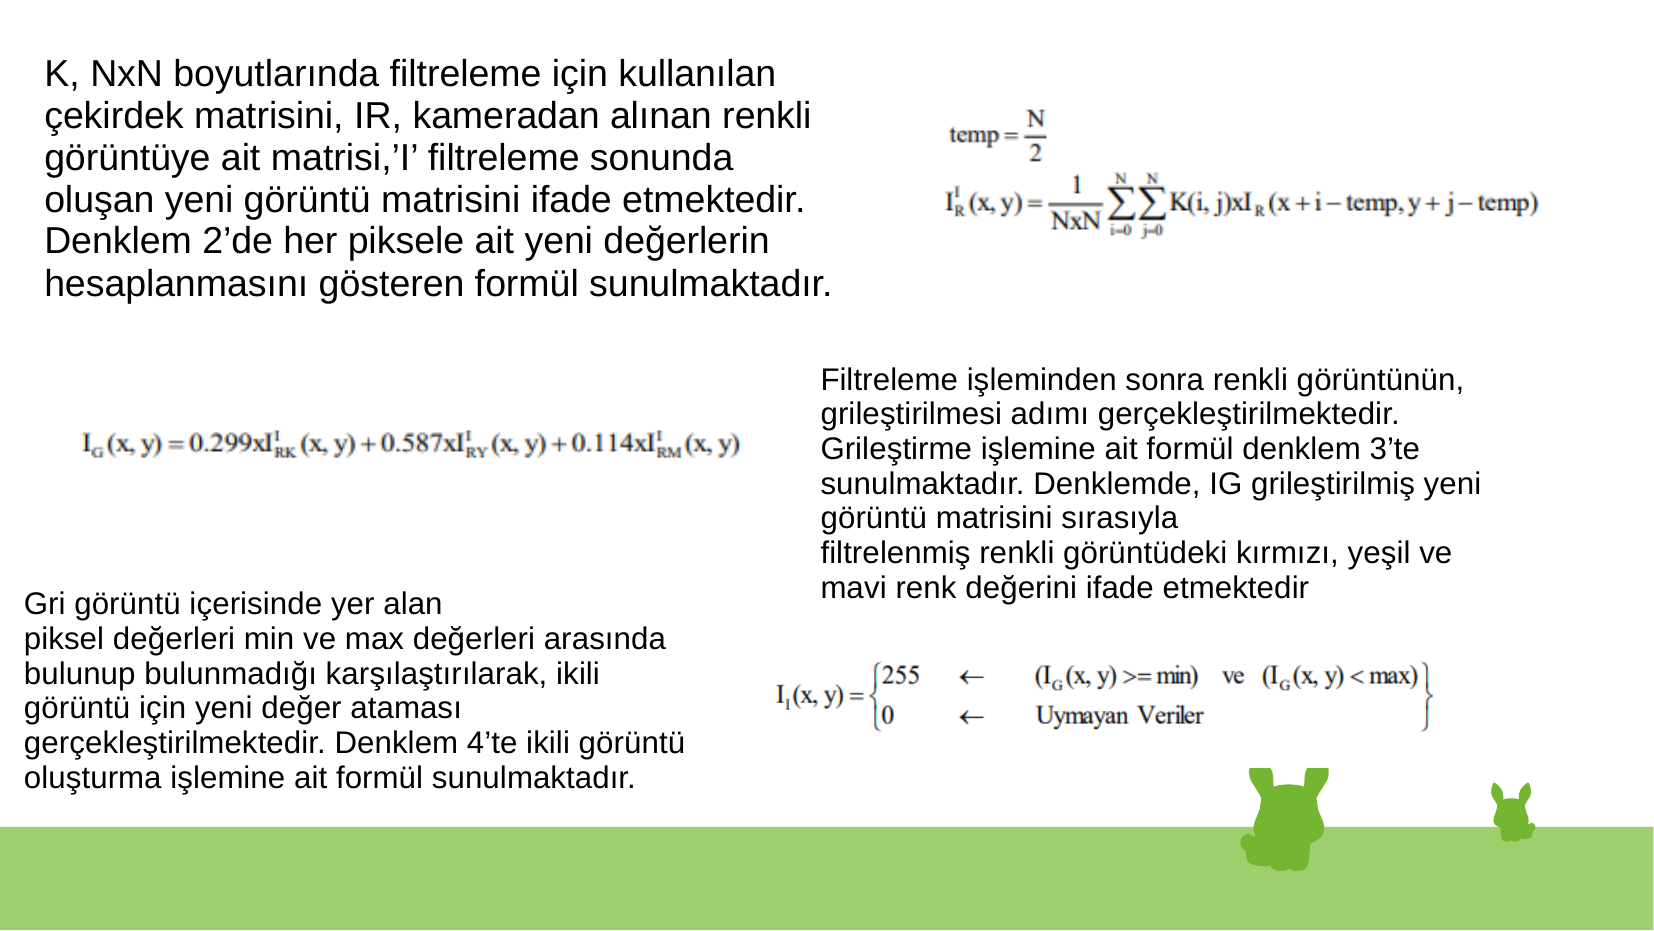

K, NxN boyutlarında filtreleme için kullanılan
çekirdek matrisini, IR, kameradan alınan renkli
görüntüye ait matrisi,’I’ filtreleme sonunda
oluşan yeni görüntü matrisini ifade etmektedir.
Denklem 2’de her piksele ait yeni değerlerin
hesaplanmasını gösteren formül sunulmaktadır.
Filtreleme işleminden sonra renkli görüntünün,
grileştirilmesi adımı gerçekleştirilmektedir.
Grileştirme işlemine ait formül denklem 3’te
sunulmaktadır. Denklemde, IG grileştirilmiş yeni
görüntü matrisini sırasıyla
filtrelenmiş renkli görüntüdeki kırmızı, yeşil ve
mavi renk değerini ifade etmektedir
Gri görüntü içerisinde yer alan
piksel değerleri min ve max değerleri arasında
bulunup bulunmadığı karşılaştırılarak, ikili
görüntü için yeni değer ataması
gerçekleştirilmektedir. Denklem 4’te ikili görüntü
oluşturma işlemine ait formül sunulmaktadır.